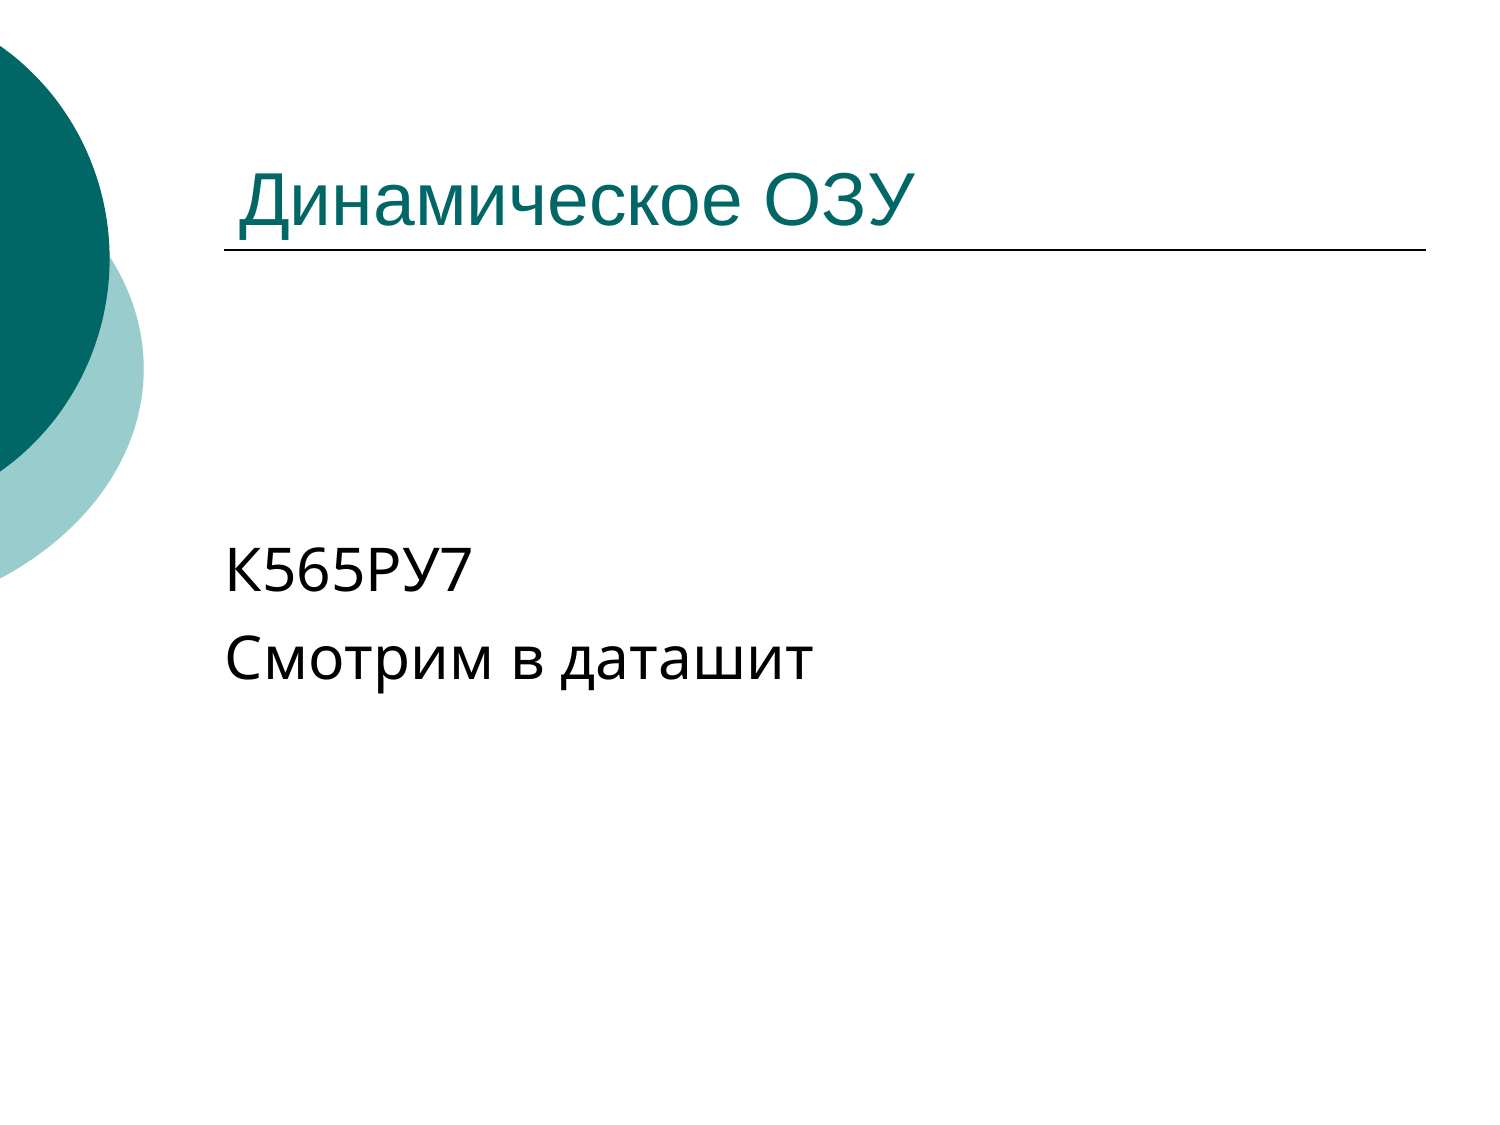

Динамическое ОЗУ
# К565РУ7
Смотрим в даташит